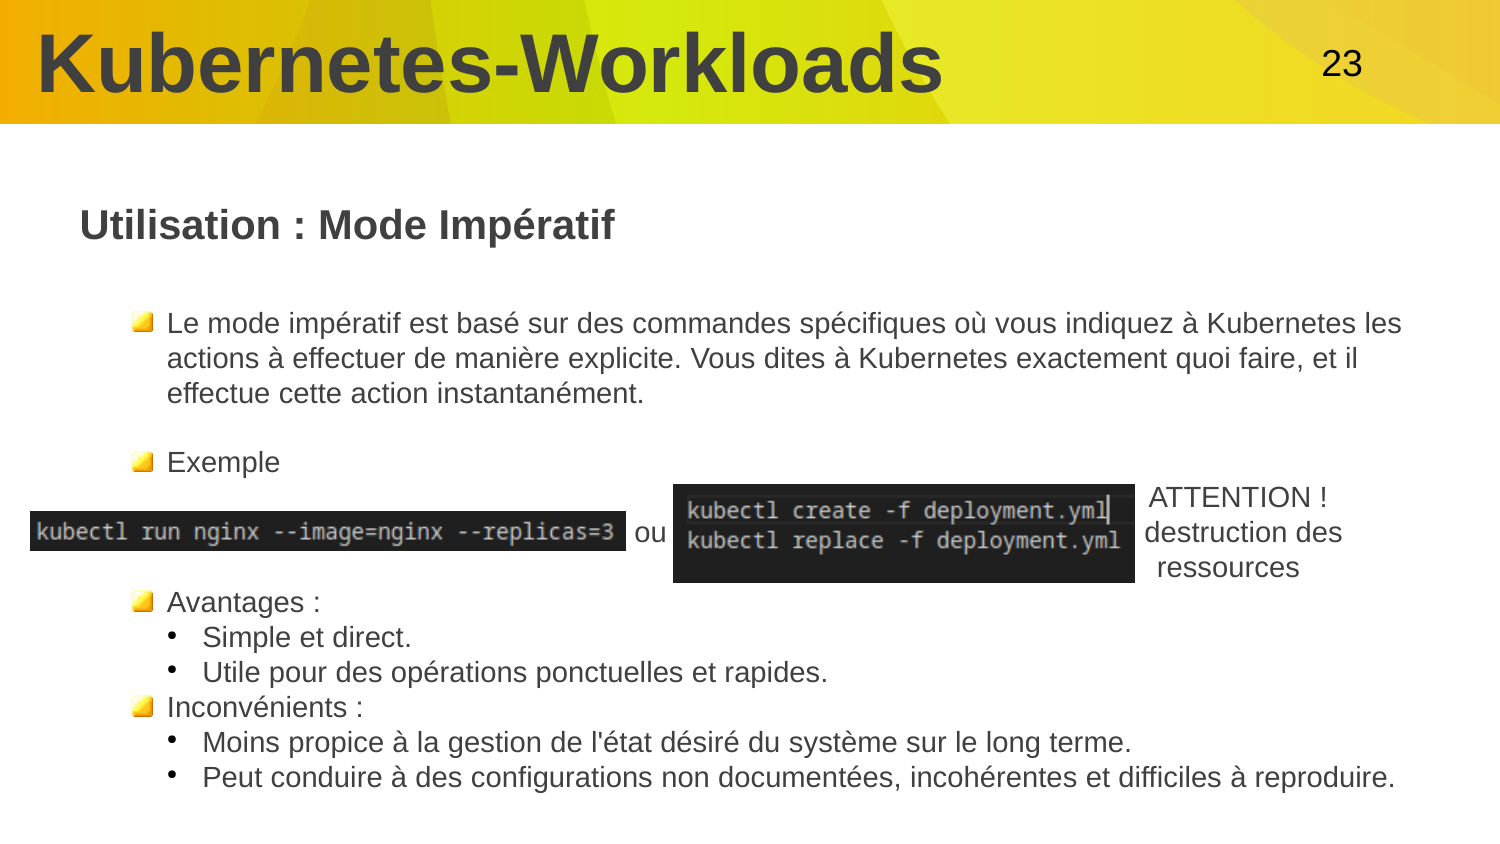

Kubernetes-Workloads
Utilisation : Mode Impératif
Le mode impératif est basé sur des commandes spécifiques où vous indiquez à Kubernetes les actions à effectuer de manière explicite. Vous dites à Kubernetes exactement quoi faire, et il effectue cette action instantanément.
Exemple
 ATTENTION !
 ou destruction des
 ressources
Avantages :
Simple et direct.
Utile pour des opérations ponctuelles et rapides.
Inconvénients :
Moins propice à la gestion de l'état désiré du système sur le long terme.
Peut conduire à des configurations non documentées, incohérentes et difficiles à reproduire.